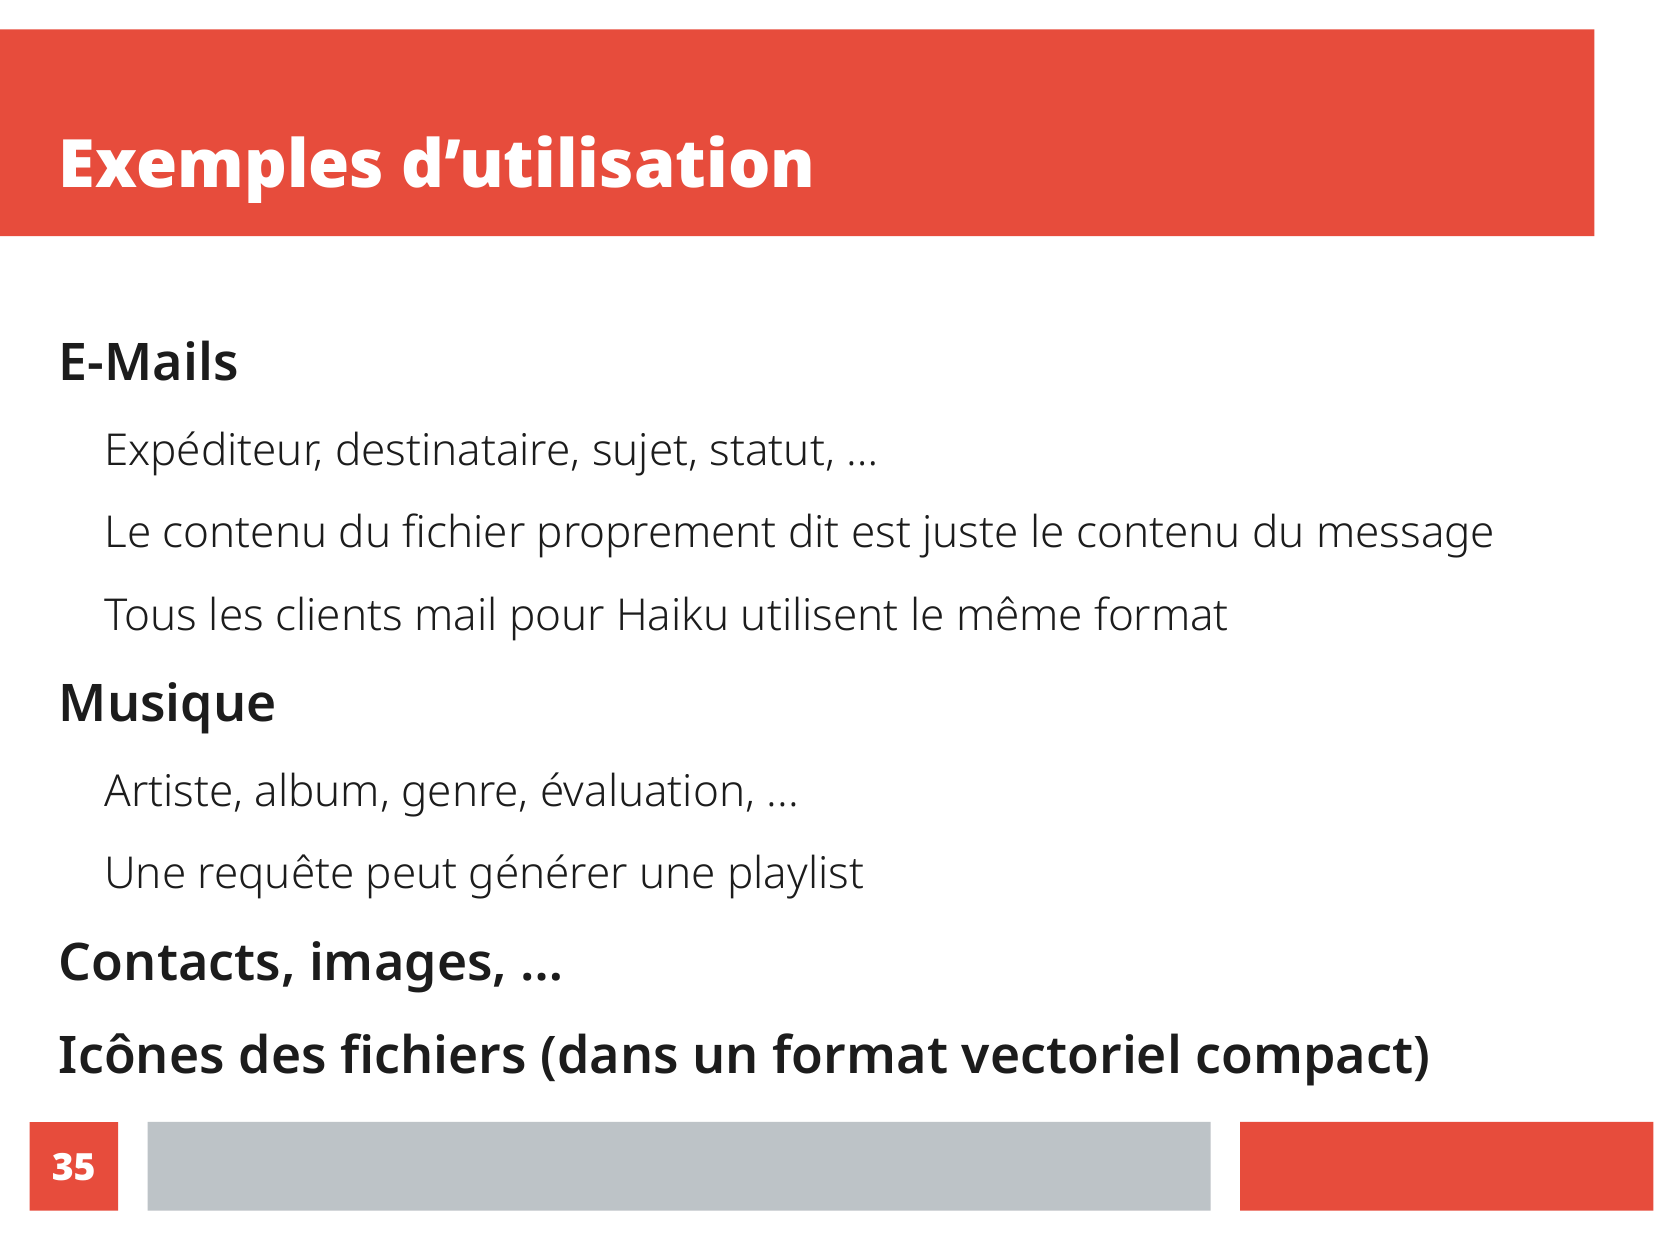

# Exemples d’utilisation
E-Mails
Expéditeur, destinataire, sujet, statut, …
Le contenu du fichier proprement dit est juste le contenu du message
Tous les clients mail pour Haiku utilisent le même format
Musique
Artiste, album, genre, évaluation, ...
Une requête peut générer une playlist
Contacts, images, …
Icônes des fichiers (dans un format vectoriel compact)
35